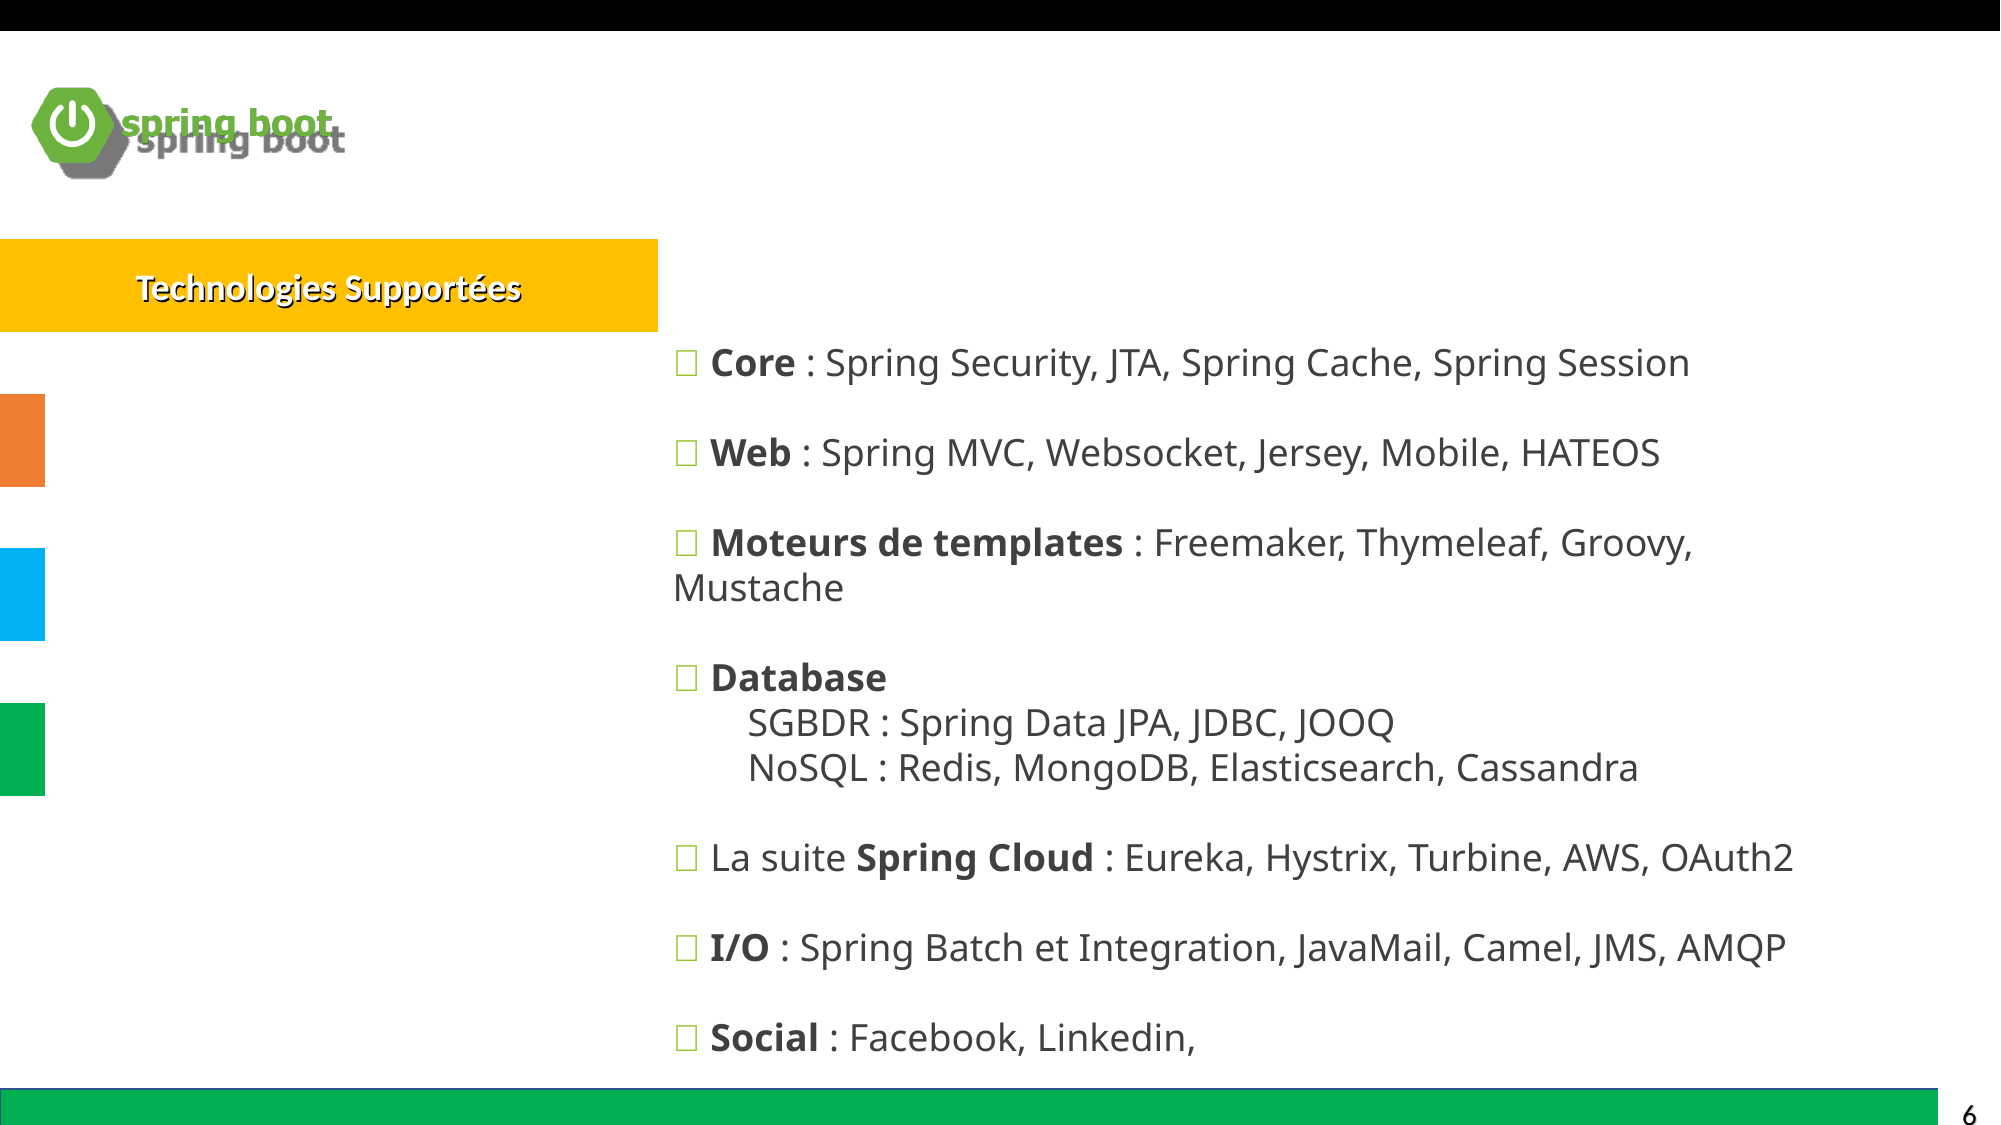

Technologies Supportées
 Core : Spring Security, JTA, Spring Cache, Spring Session
 Web : Spring MVC, Websocket, Jersey, Mobile, HATEOS
 Moteurs de templates : Freemaker, Thymeleaf, Groovy, Mustache
 Database
	SGBDR : Spring Data JPA, JDBC, JOOQ
	NoSQL : Redis, MongoDB, Elasticsearch, Cassandra
 La suite Spring Cloud : Eureka, Hystrix, Turbine, AWS, OAuth2
 I/O : Spring Batch et Integration, JavaMail, Camel, JMS, AMQP
 Social : Facebook, Linkedin,
6